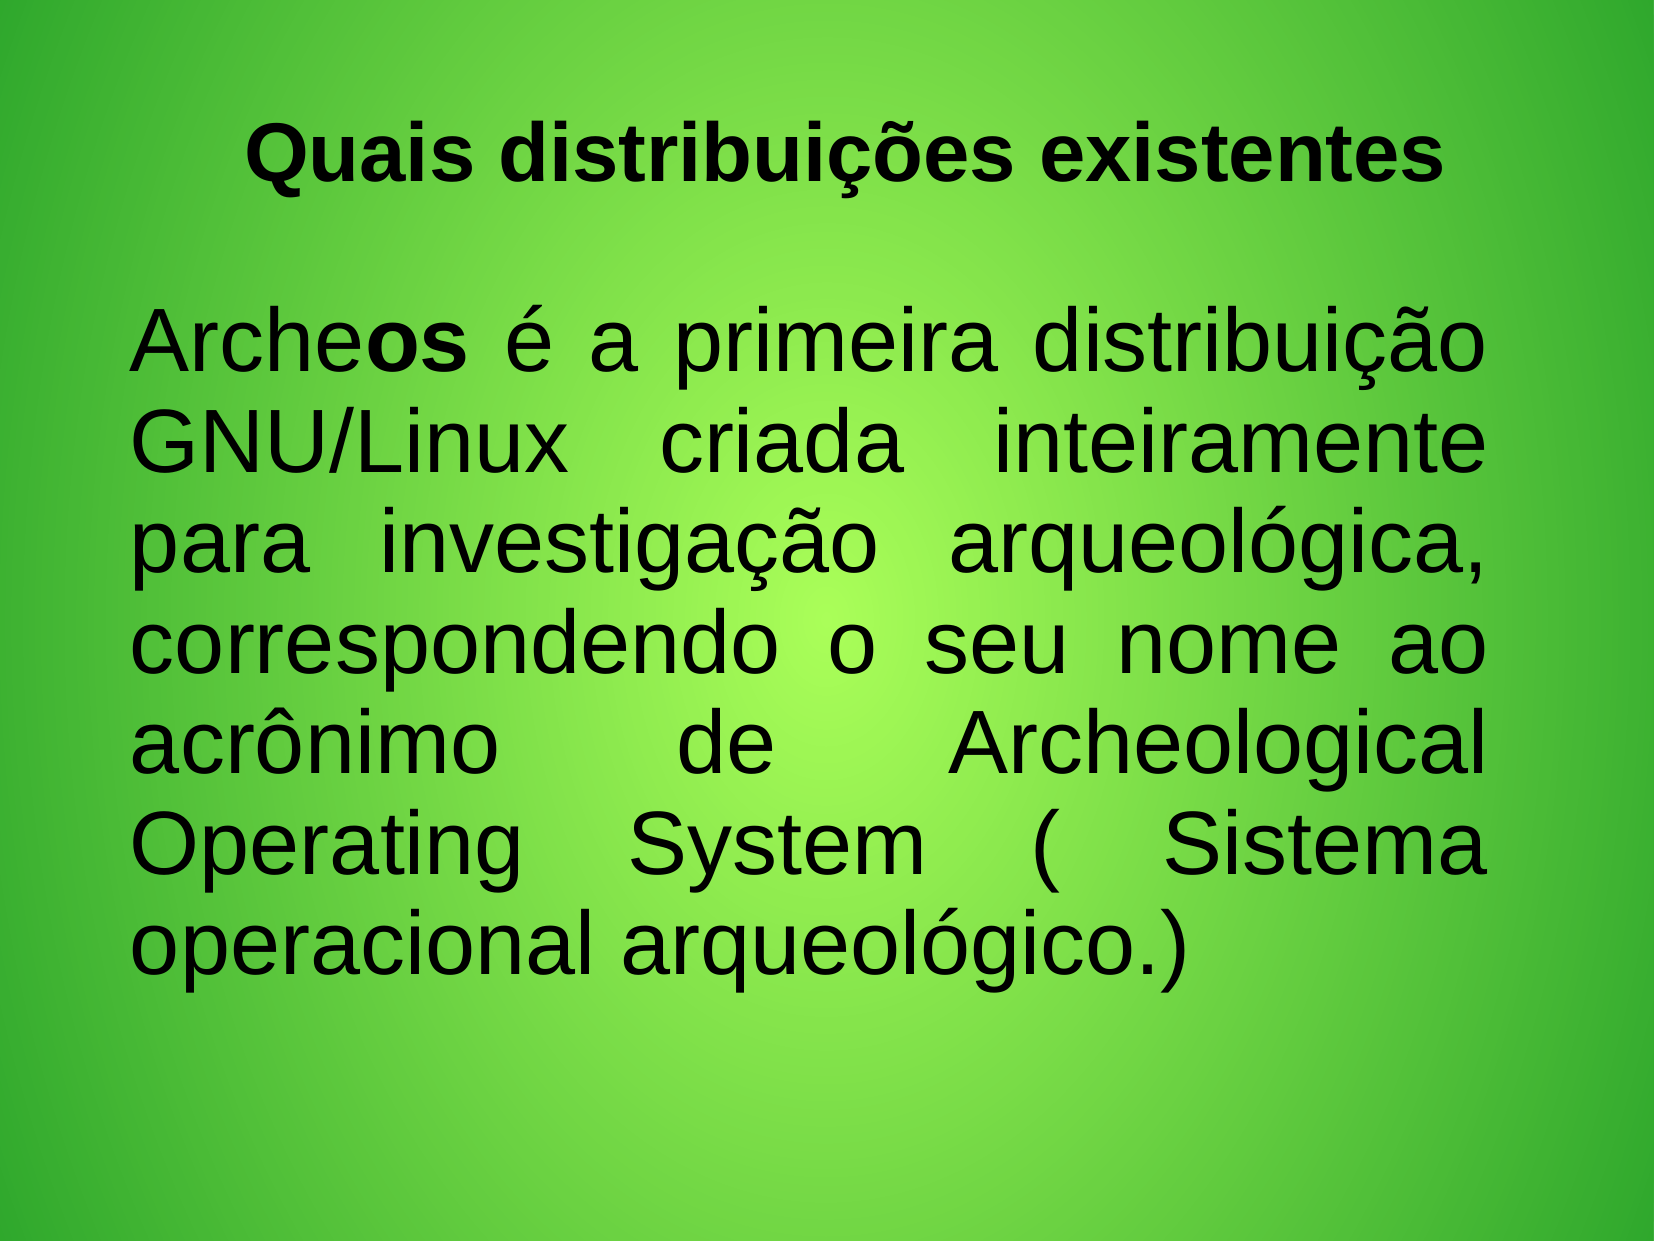

# Quais distribuições existentes
Archeos é a primeira distribuição GNU/Linux criada inteiramente para investigação arqueológica, correspondendo o seu nome ao acrônimo de Archeological Operating System ( Sistema operacional arqueológico.)